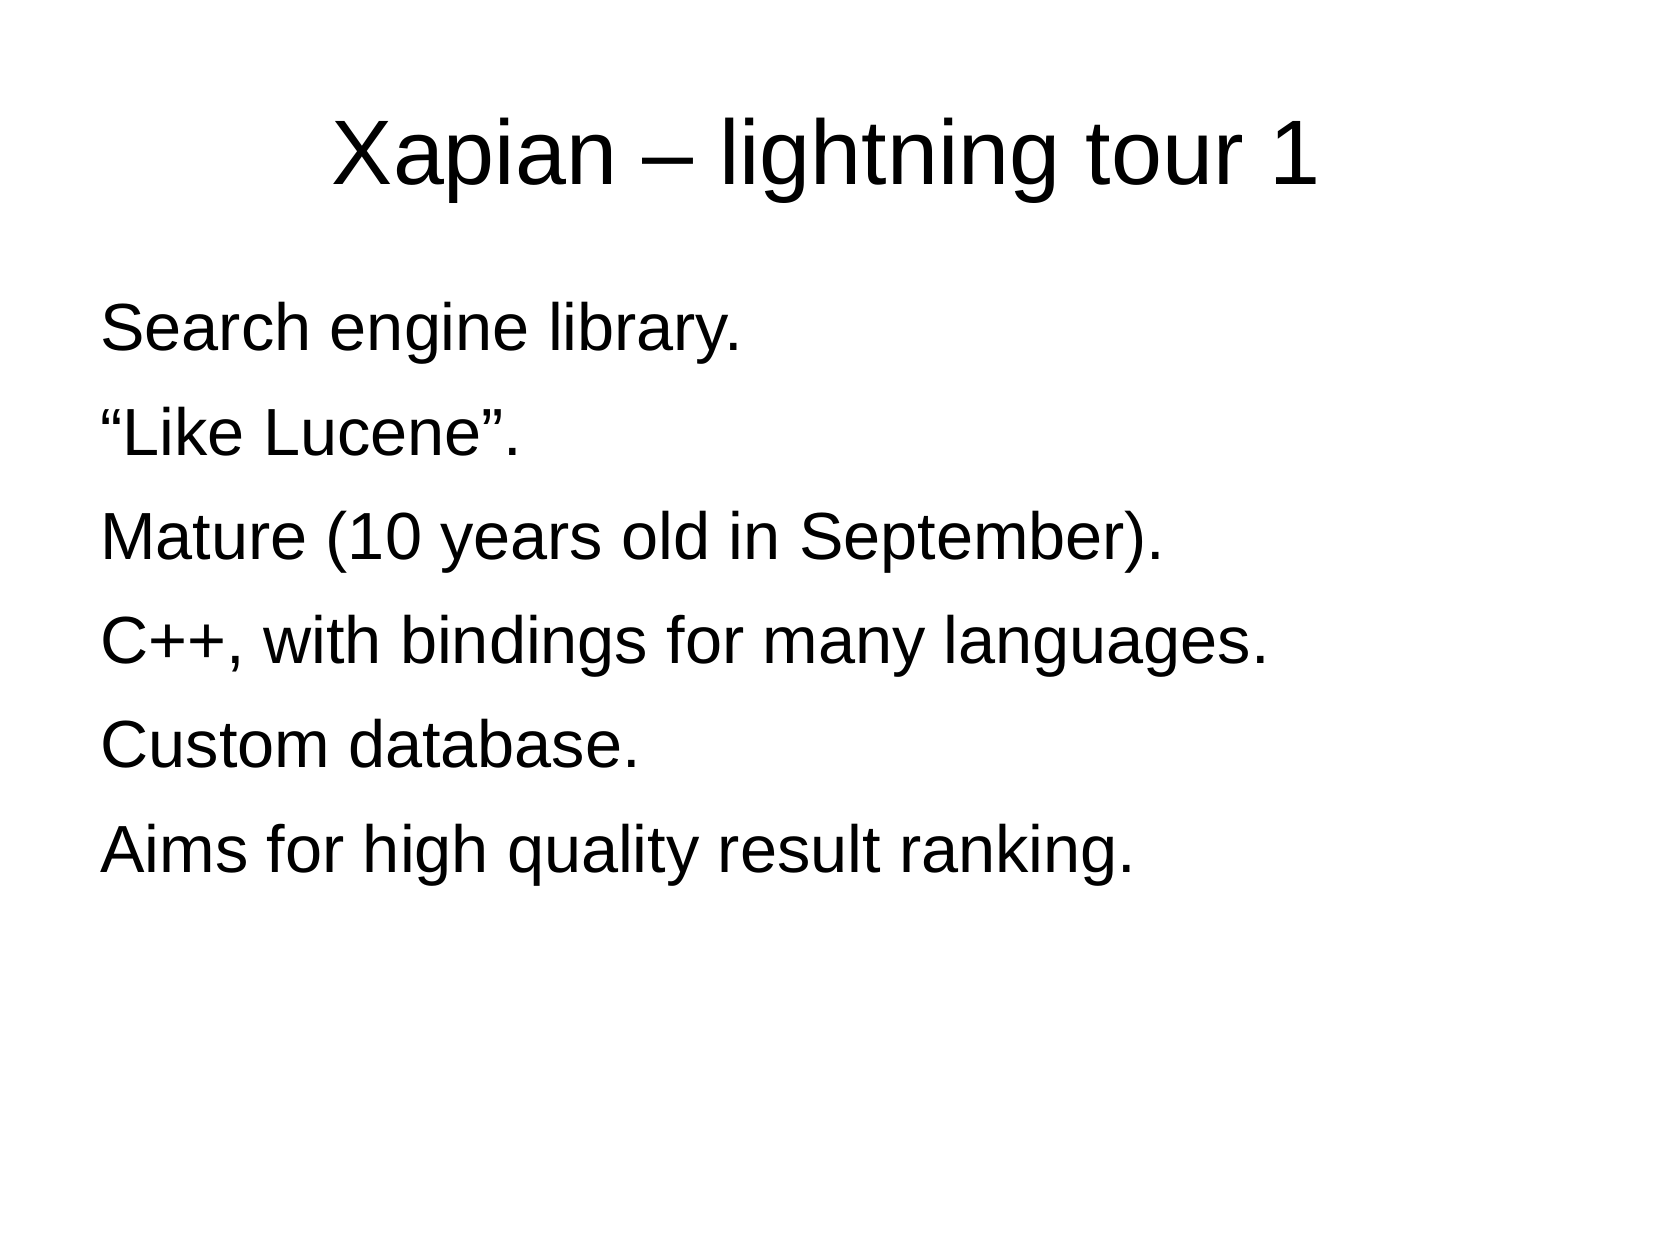

# Xapian – lightning tour 1
Search engine library.
“Like Lucene”.
Mature (10 years old in September).
C++, with bindings for many languages.
Custom database.
Aims for high quality result ranking.